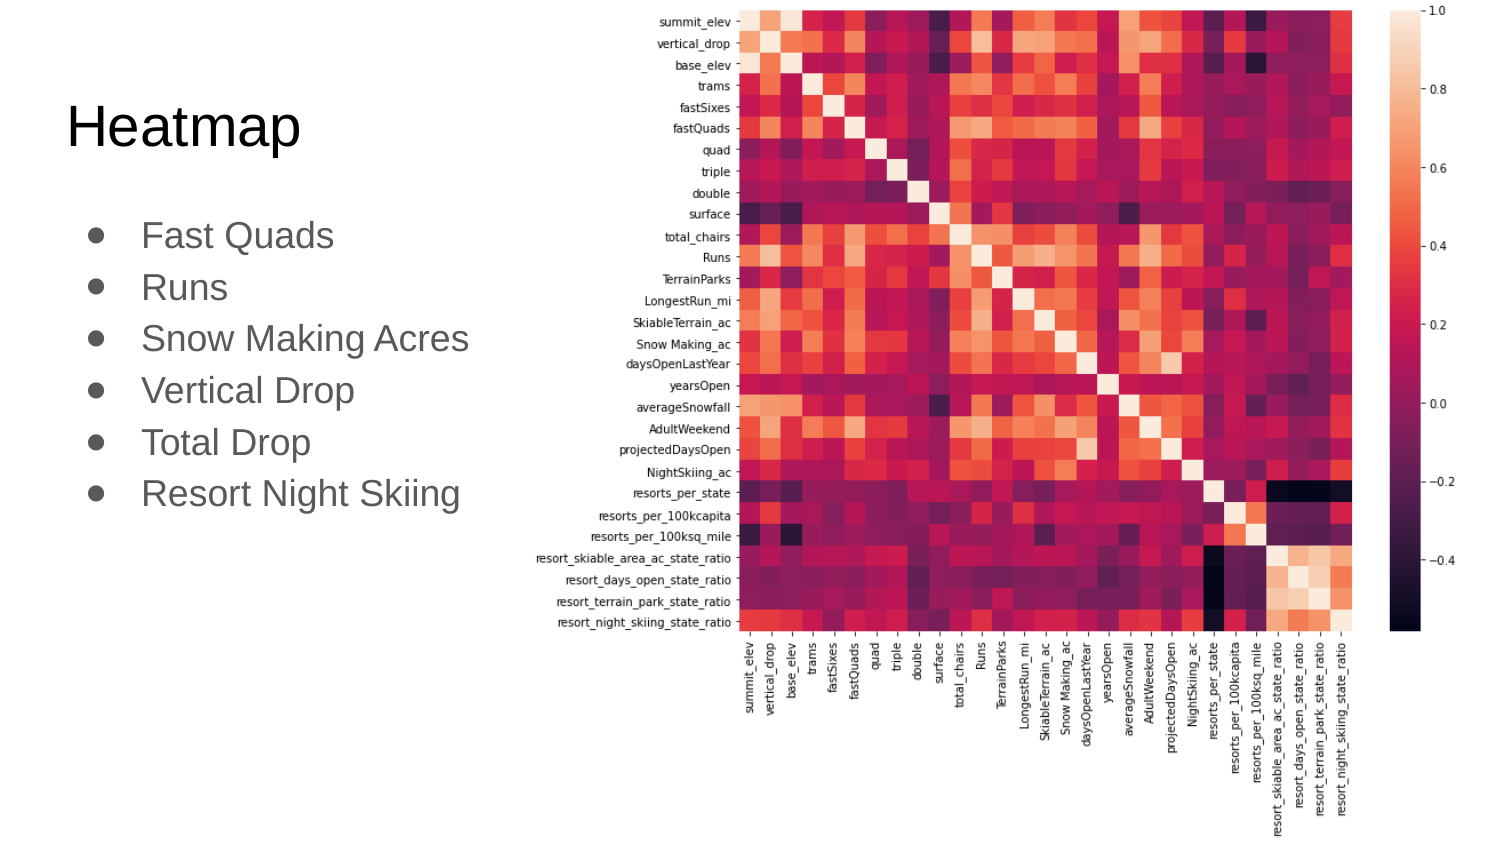

# Heatmap
Fast Quads
Runs
Snow Making Acres
Vertical Drop
Total Drop
Resort Night Skiing